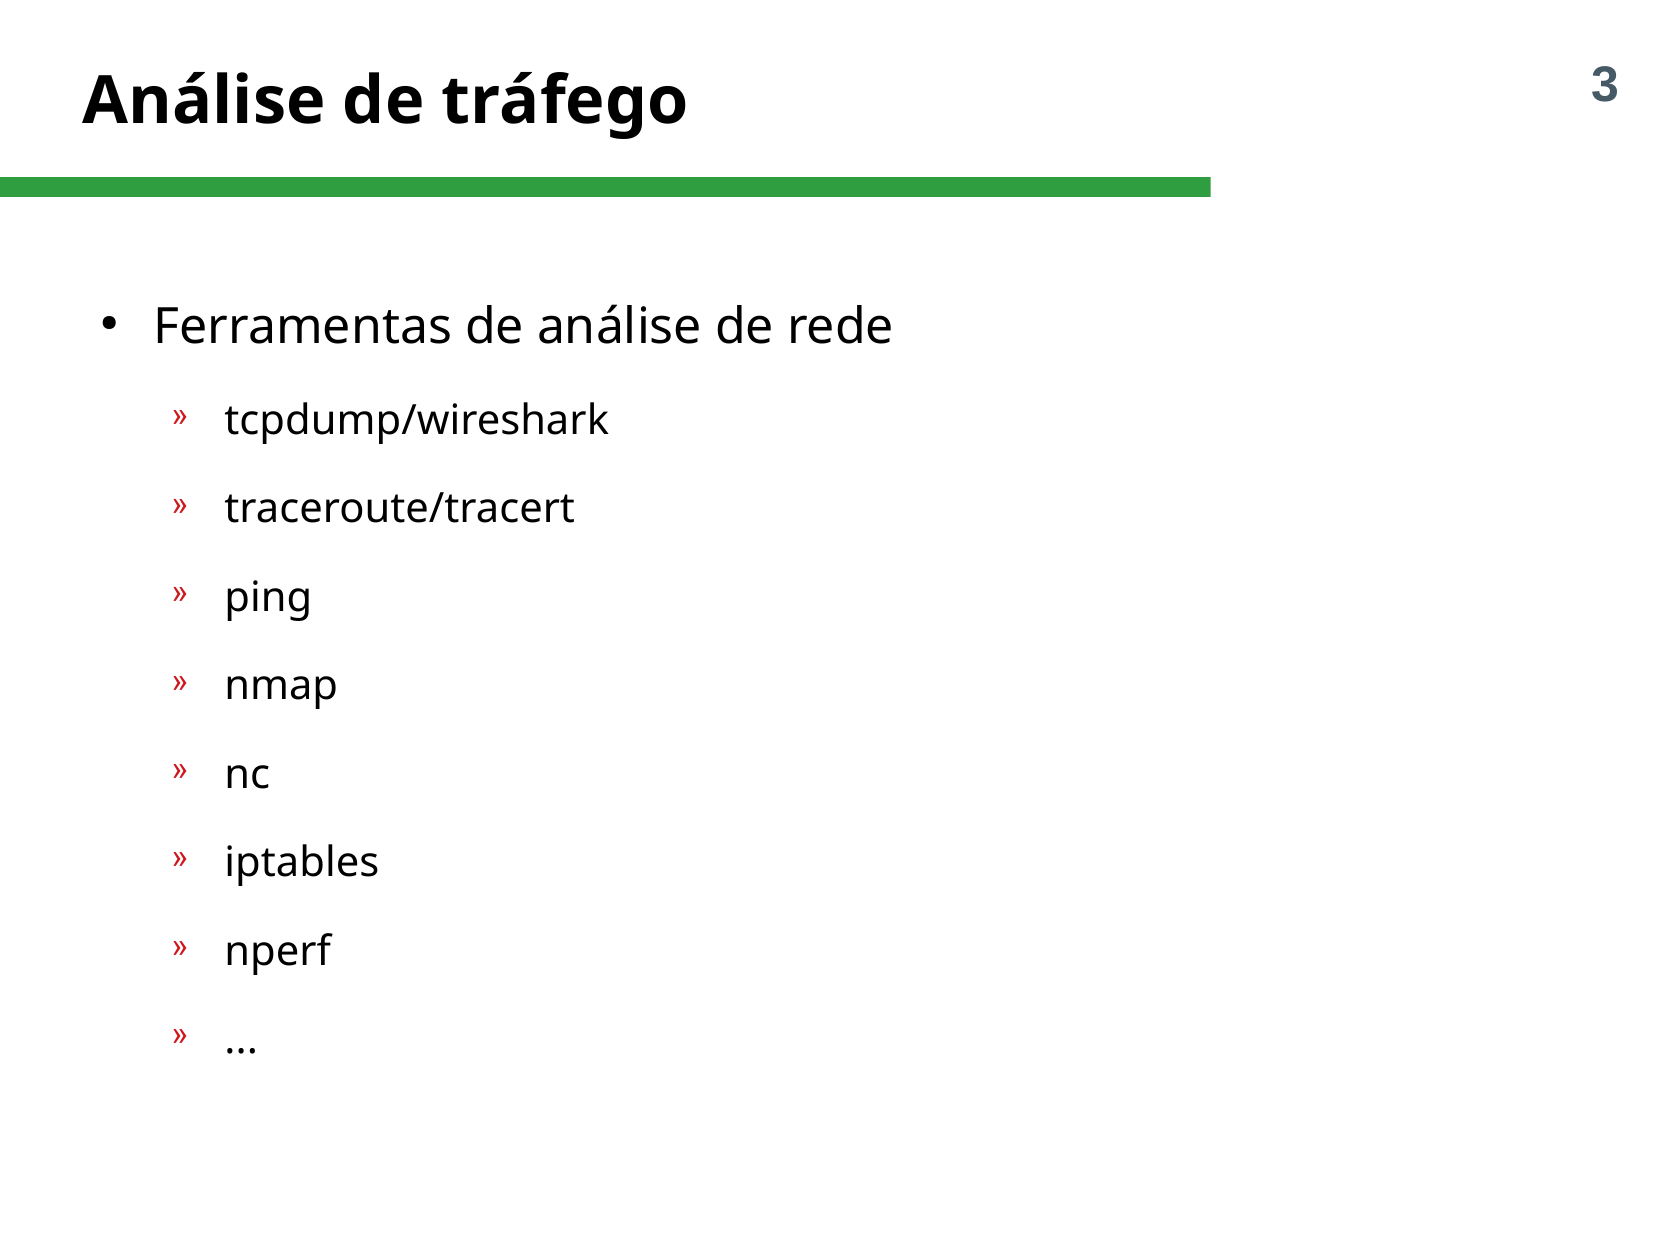

Análise de tráfego
# Ferramentas de análise de rede
tcpdump/wireshark
traceroute/tracert
ping
nmap
nc
iptables
nperf
...